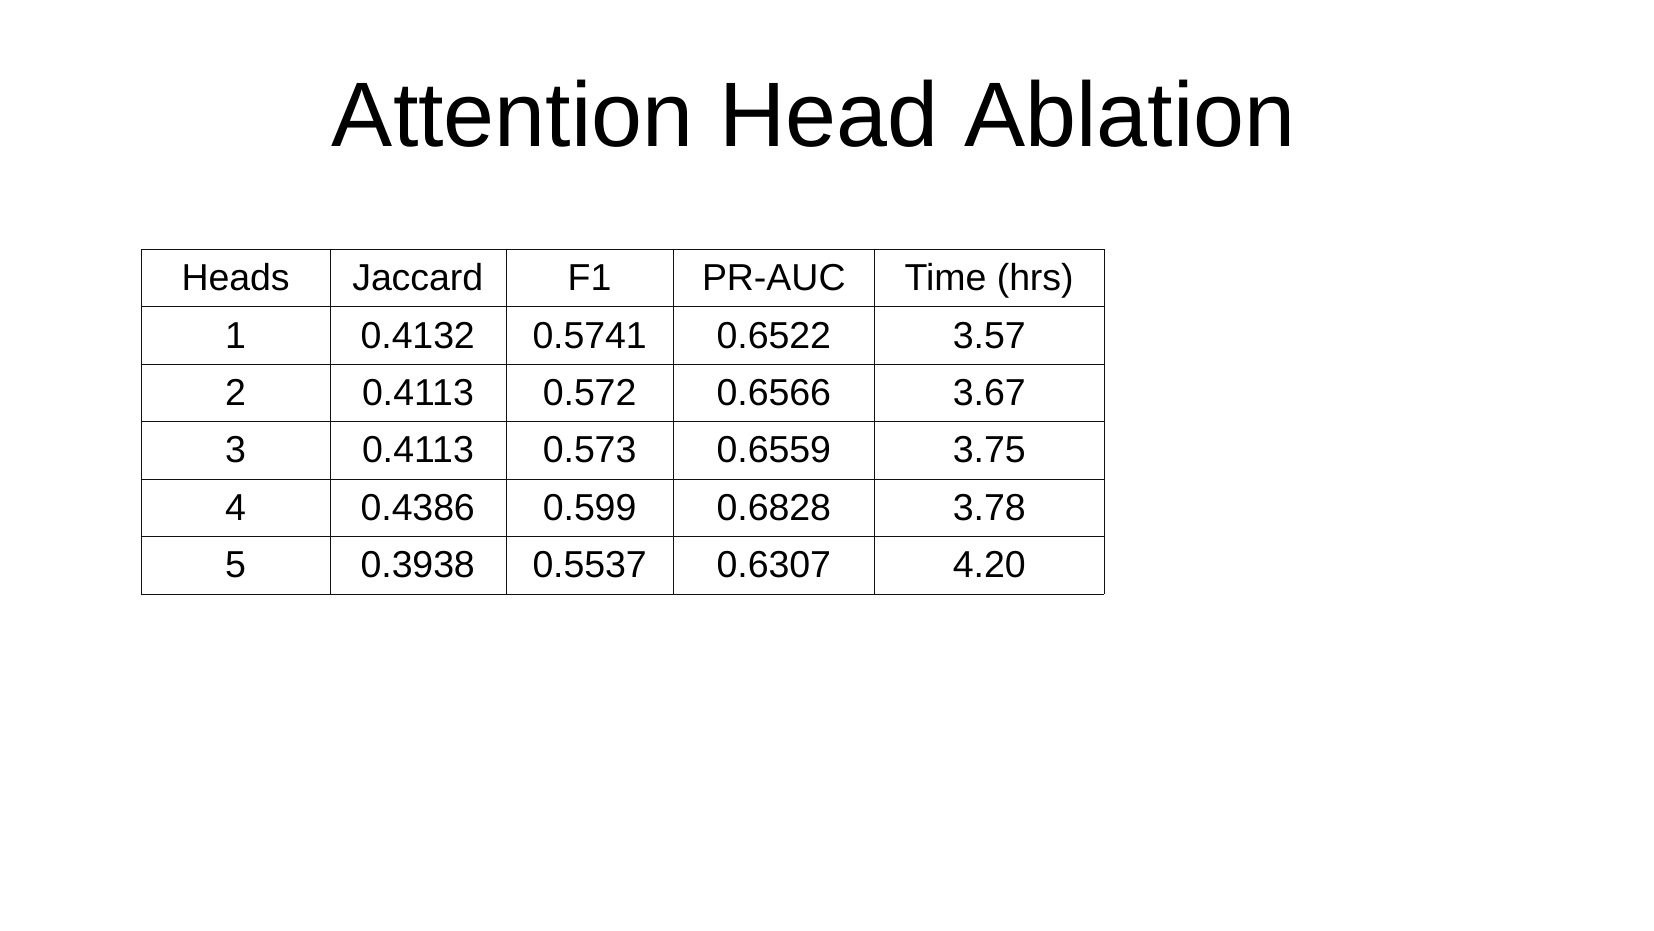

# Attention Head Ablation
| Heads | Jaccard | F1 | PR-AUC | Time (hrs) |
| --- | --- | --- | --- | --- |
| 1 | 0.4132 | 0.5741 | 0.6522 | 3.57 |
| 2 | 0.4113 | 0.572 | 0.6566 | 3.67 |
| 3 | 0.4113 | 0.573 | 0.6559 | 3.75 |
| 4 | 0.4386 | 0.599 | 0.6828 | 3.78 |
| 5 | 0.3938 | 0.5537 | 0.6307 | 4.20 |